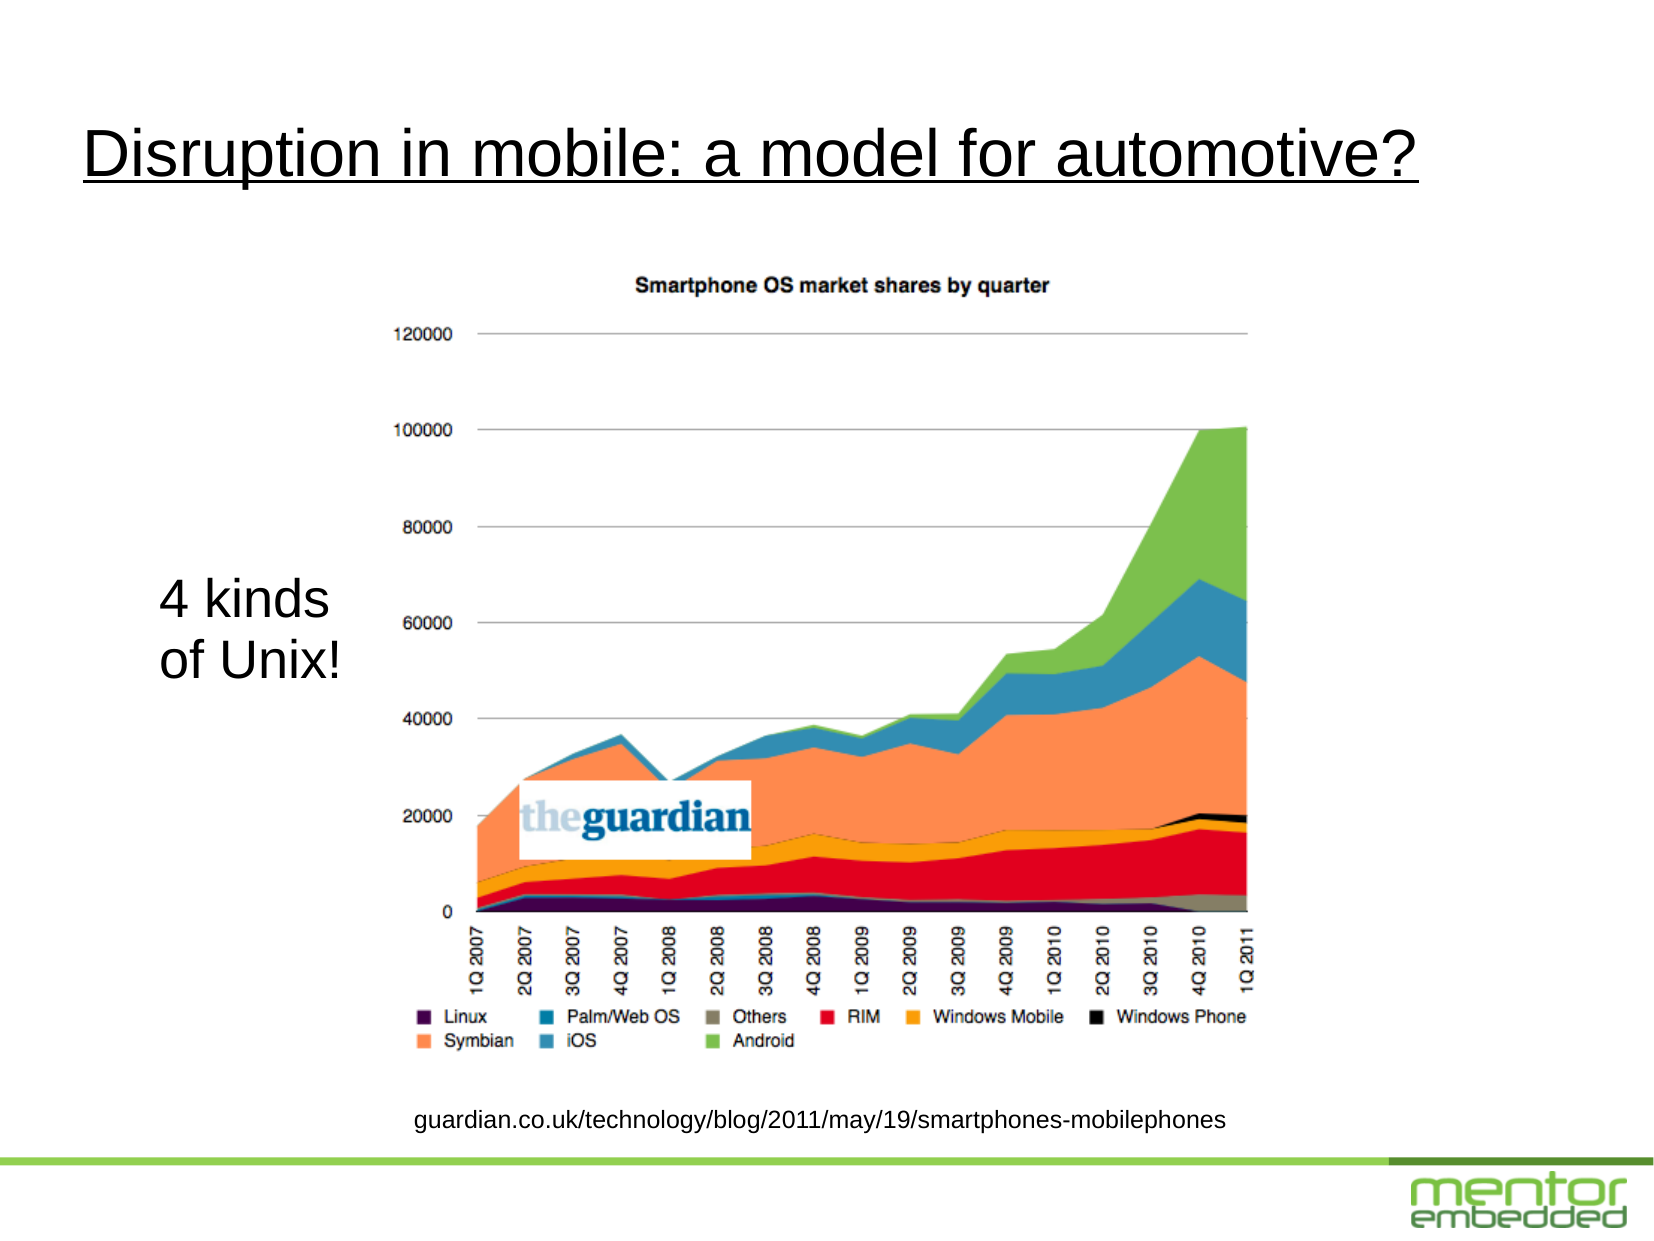

# Disruption in mobile: a model for automotive?
4 kinds
of Unix!
guardian.co.uk/technology/blog/2011/may/19/smartphones-mobilephones